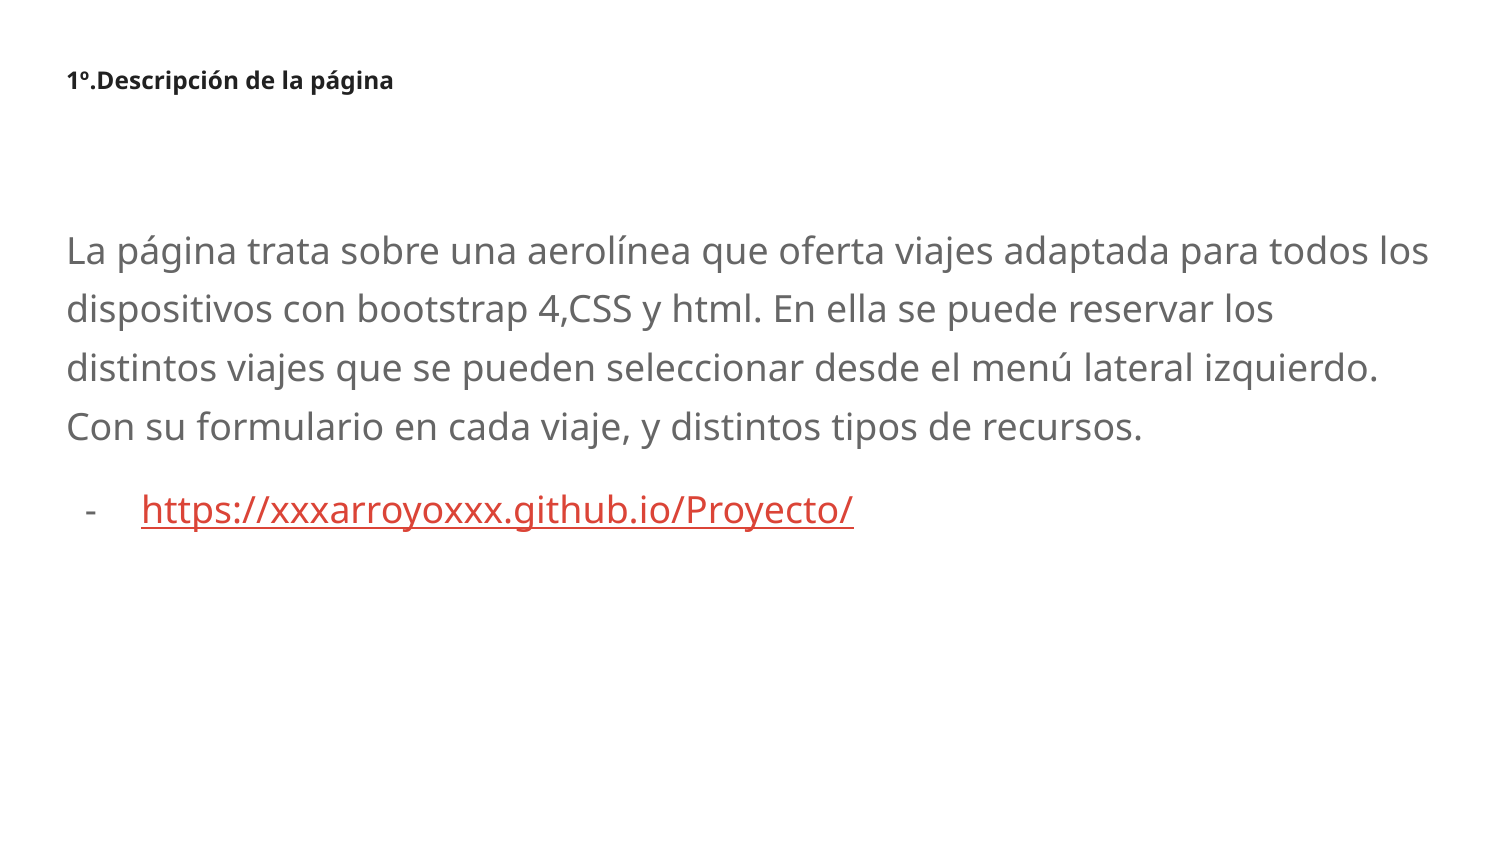

# 1º.Descripción de la página
La página trata sobre una aerolínea que oferta viajes adaptada para todos los dispositivos con bootstrap 4,CSS y html. En ella se puede reservar los distintos viajes que se pueden seleccionar desde el menú lateral izquierdo. Con su formulario en cada viaje, y distintos tipos de recursos.
https://xxxarroyoxxx.github.io/Proyecto/